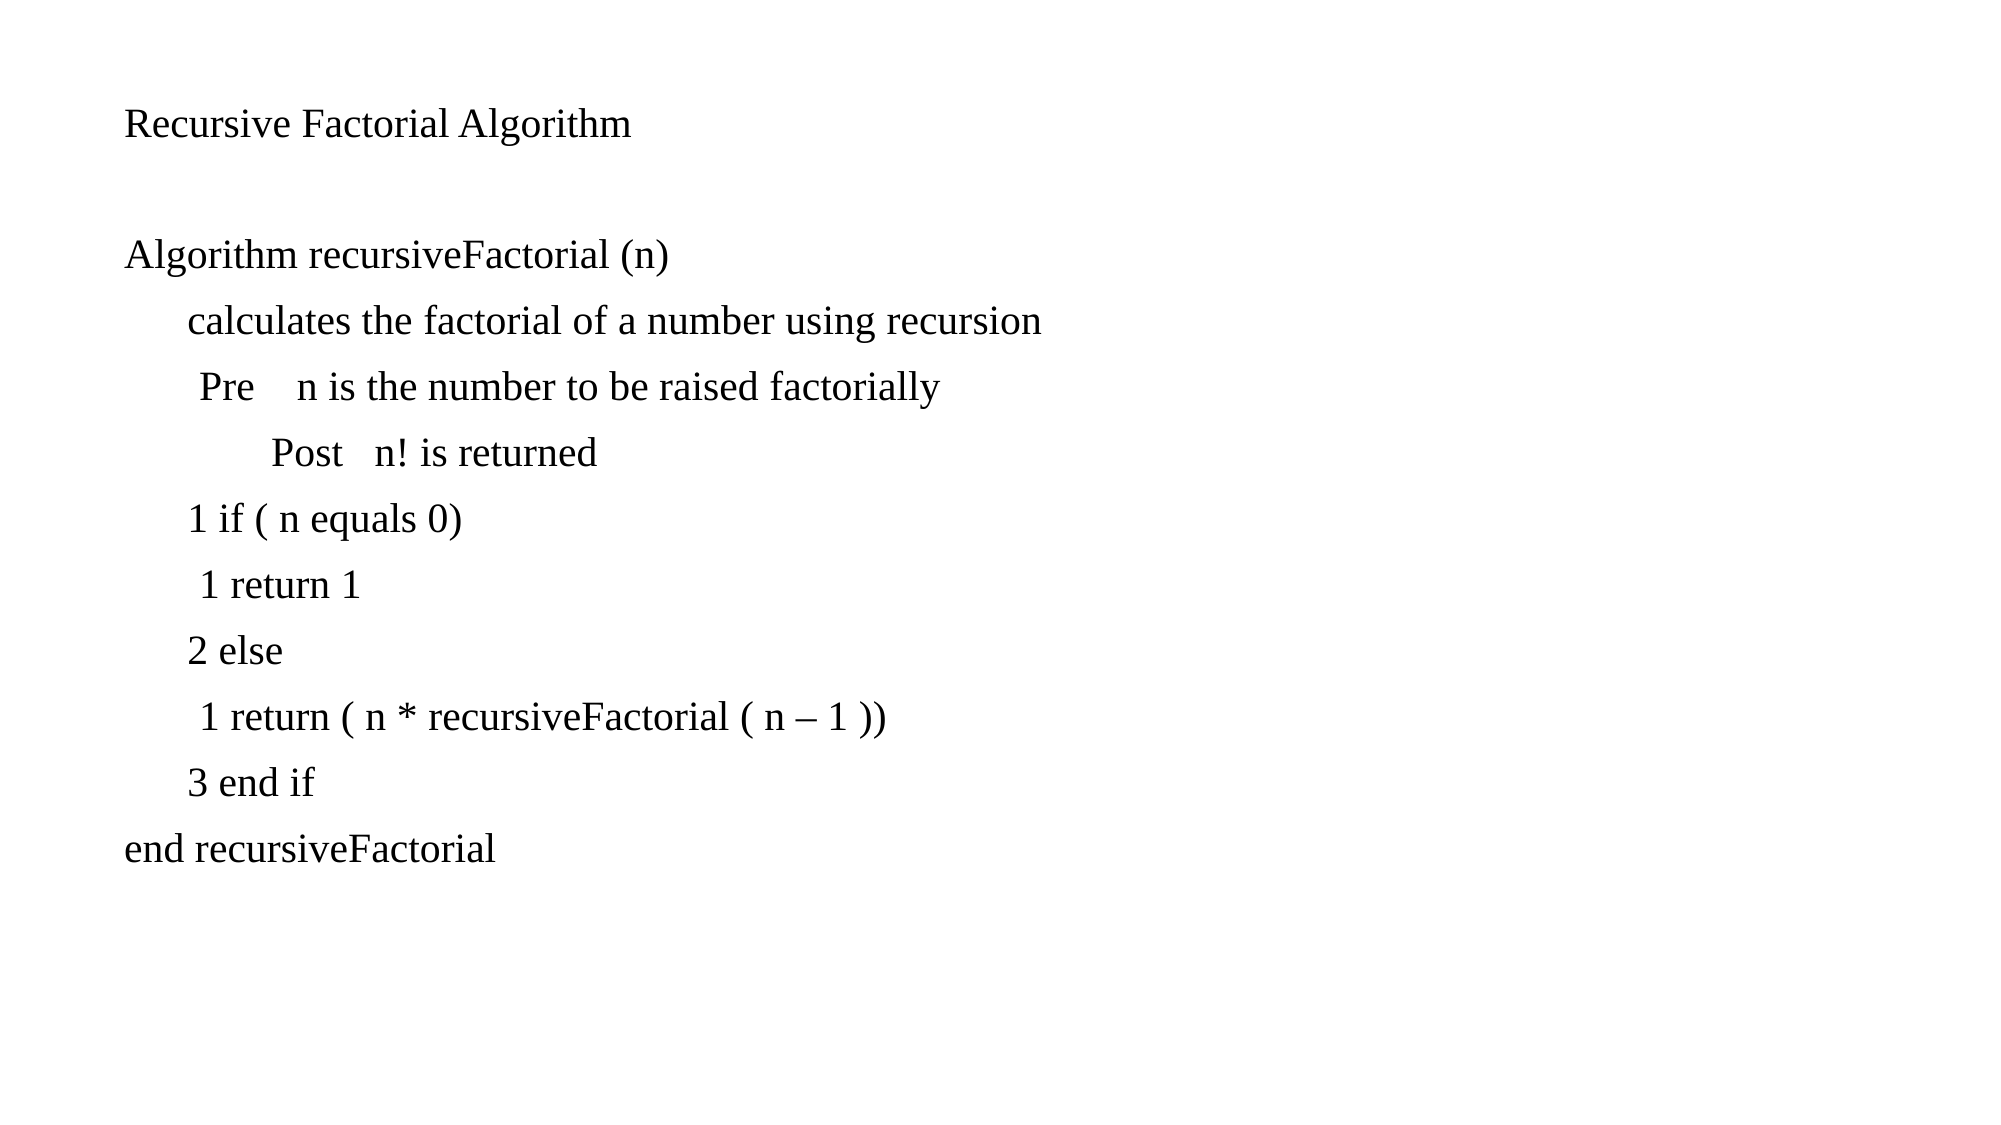

# Recursive Factorial Algorithm
Algorithm recursiveFactorial (n)
 calculates the factorial of a number using recursion
	Pre n is the number to be raised factorially
 Post n! is returned
 1 if ( n equals 0)
	1 return 1
 2 else
	1 return ( n * recursiveFactorial ( n – 1 ))
 3 end if
end recursiveFactorial